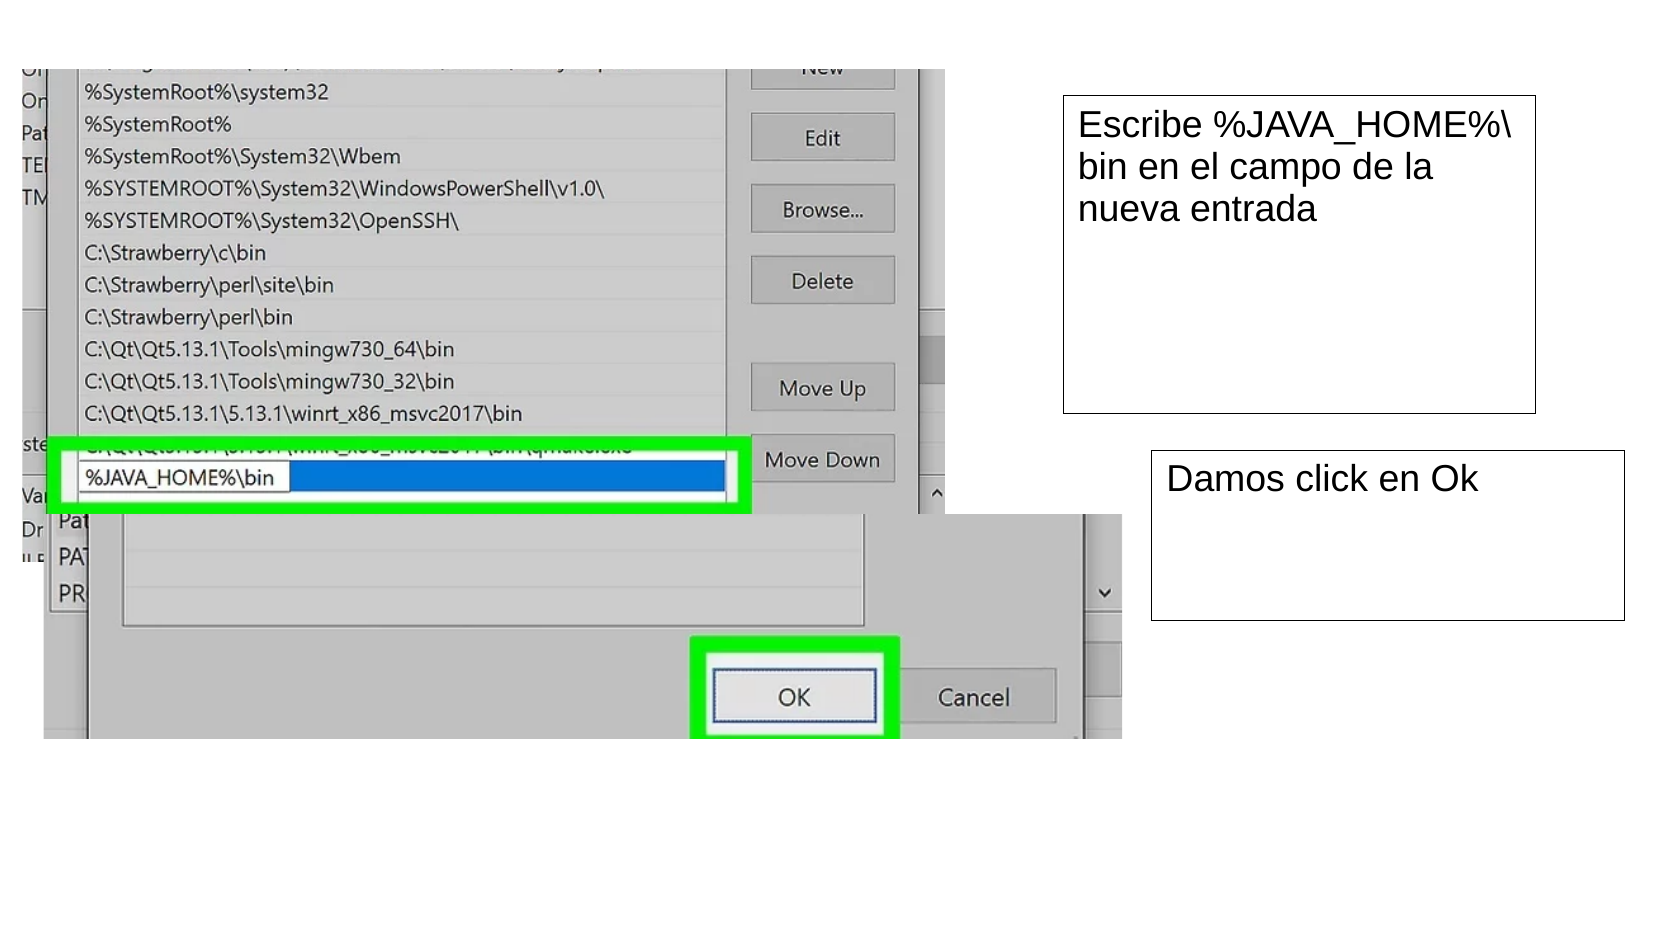

#
Escribe %JAVA_HOME%\bin en el campo de la nueva entrada
Damos click en Ok